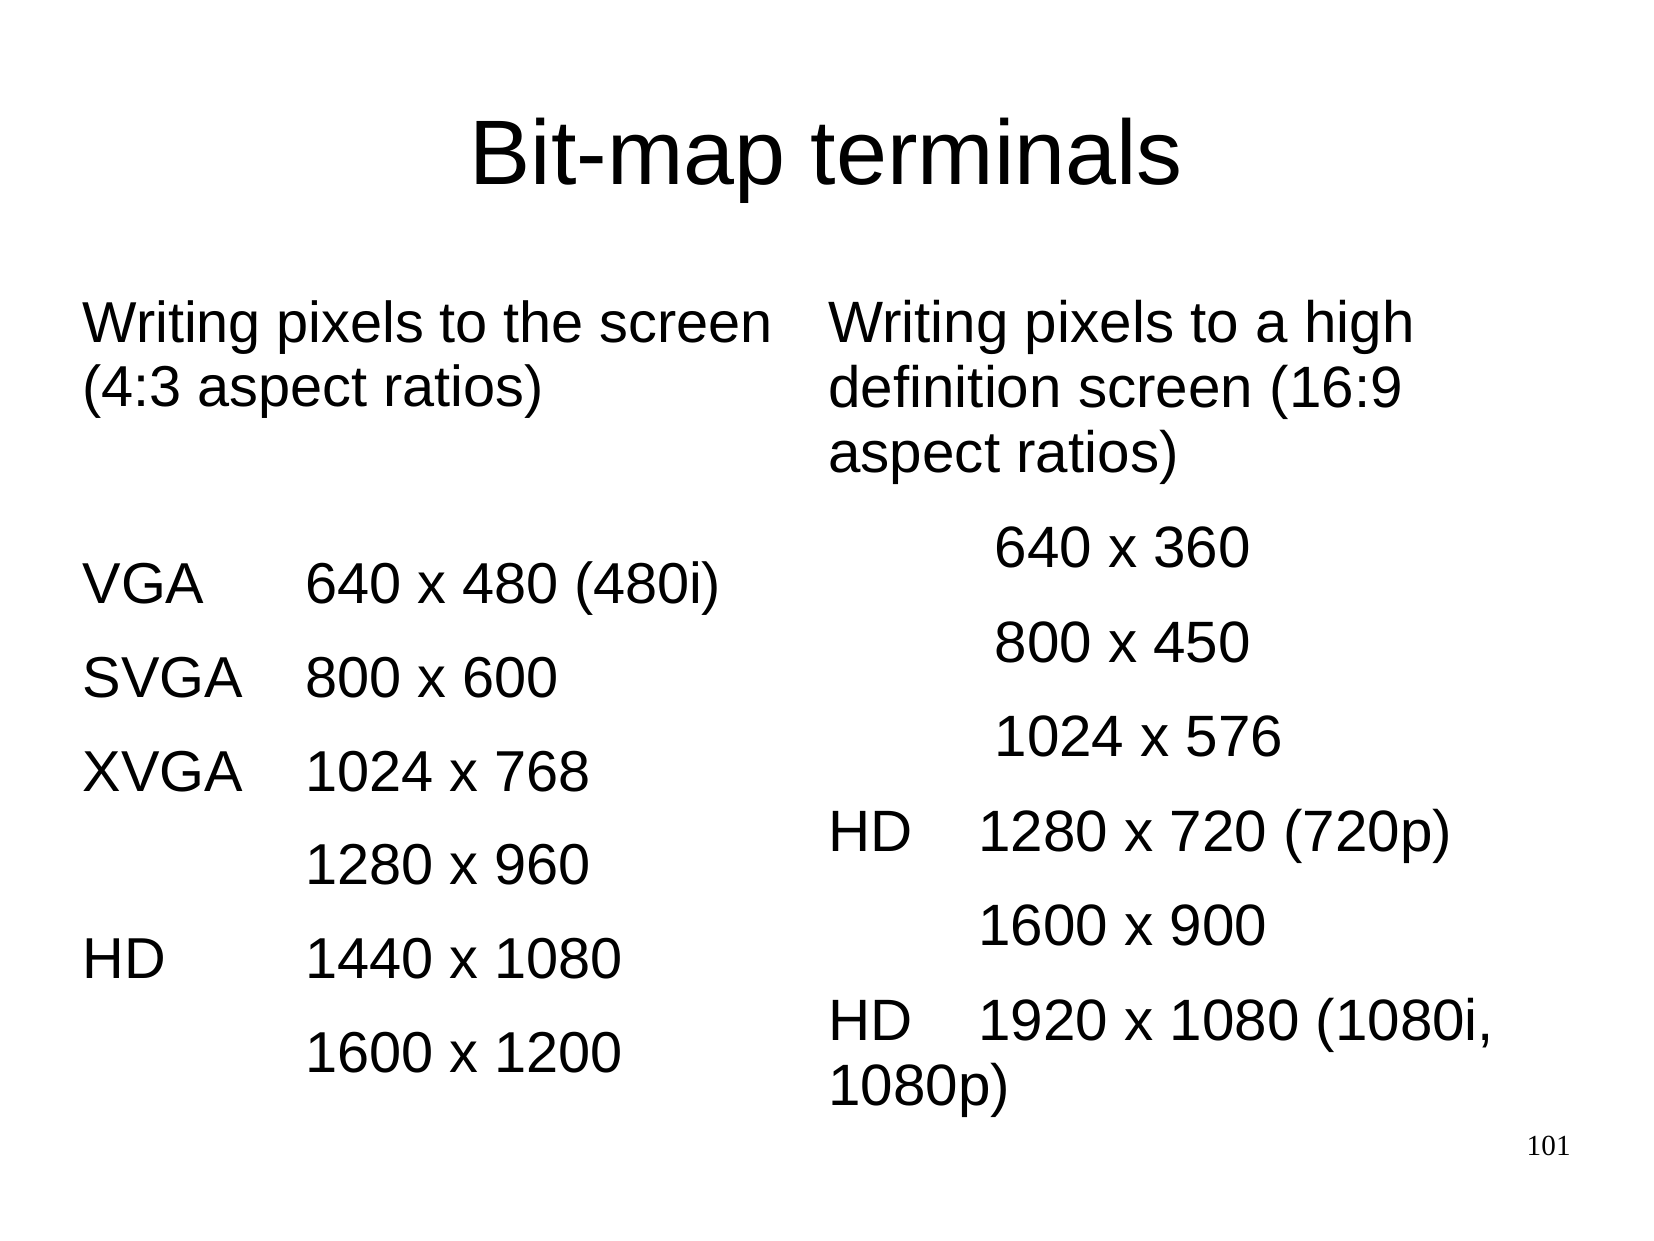

# Bit-map terminals
Writing pixels to the screen (4:3 aspect ratios)
VGA 	 	640 x 480 (480i)
SVGA 	800 x 600
XVGA 	1024 x 768
 			 		 	1280 x 960
HD 		 	1440 x 1080
 		 	 	1600 x 1200
Writing pixels to a high definition screen (16:9 aspect ratios)
 	 	 640 x 360
 	 	 800 x 450
 	 	 1024 x 576
HD	1280 x 720 (720p)
 	 	1600 x 900
HD	1920 x 1080 (1080i, 1080p)
101